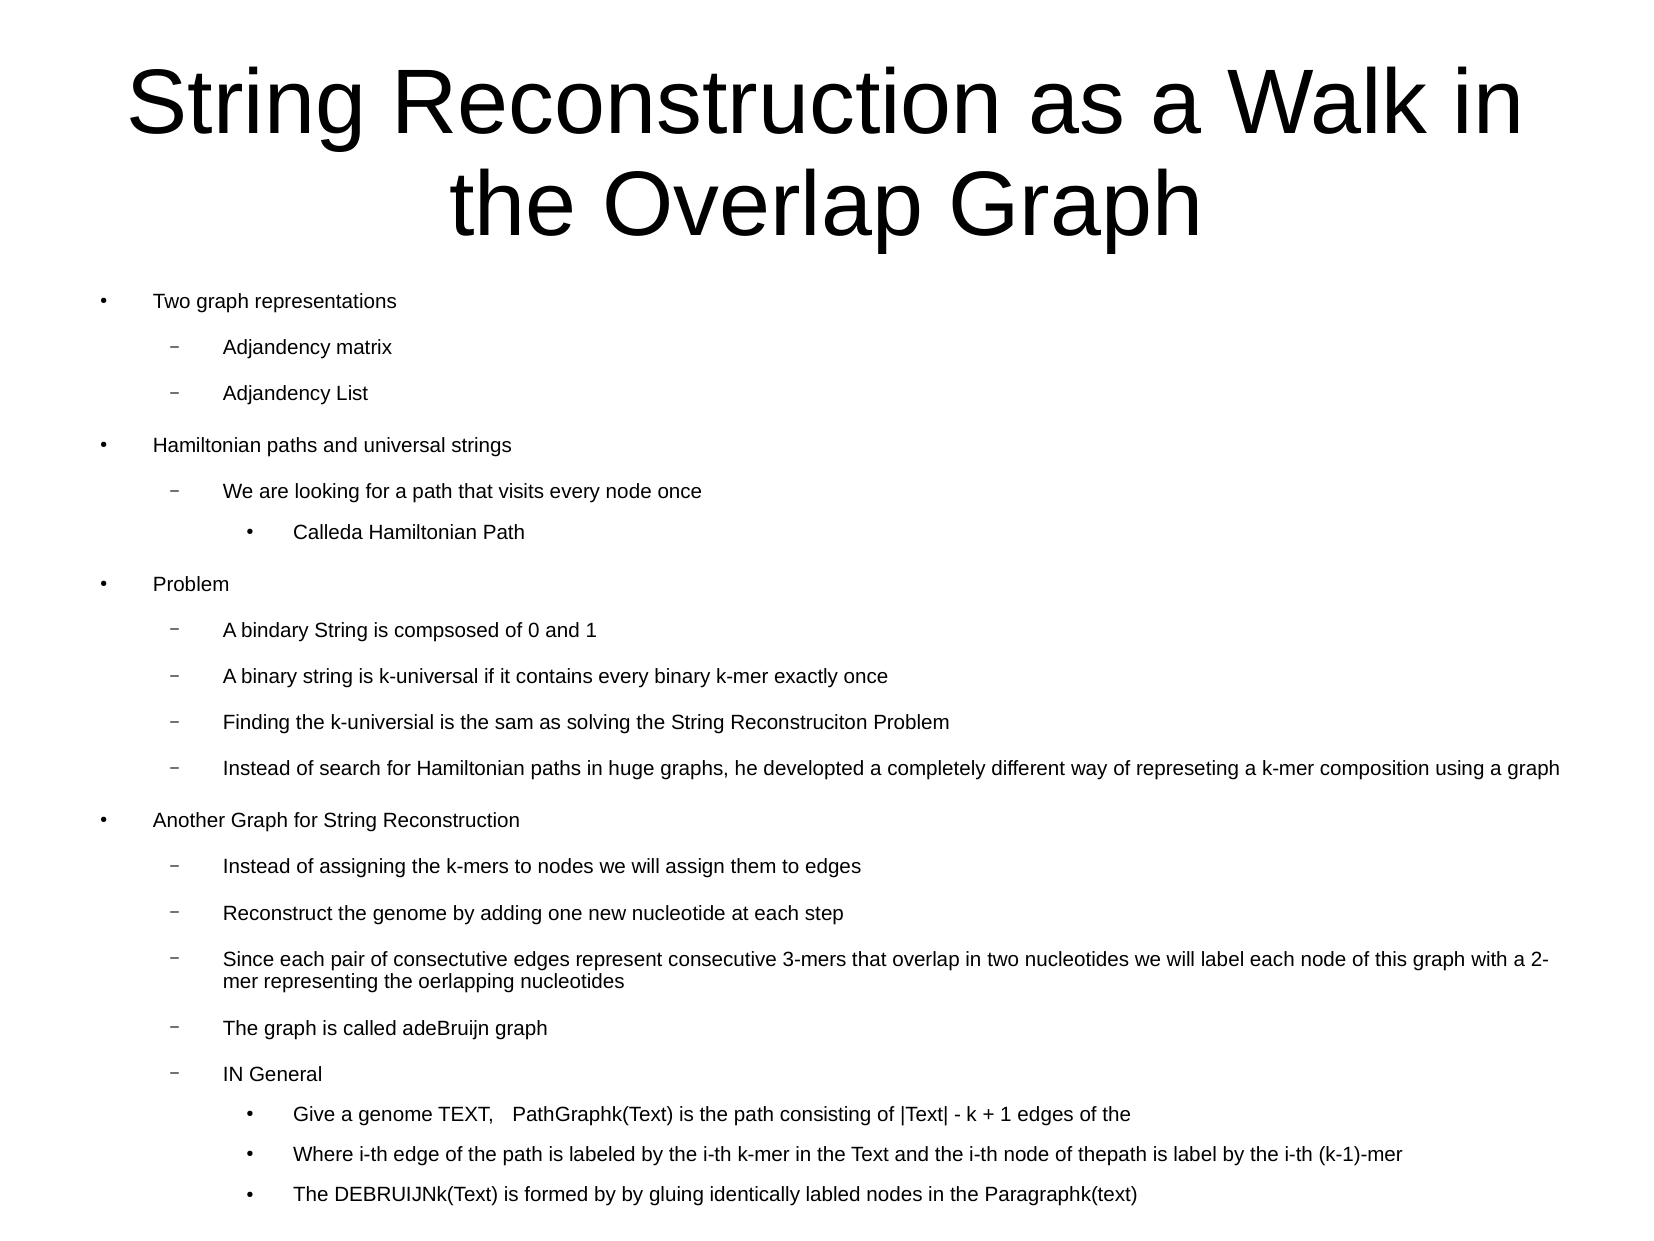

# String Reconstruction as a Walk in the Overlap Graph
Two graph representations
Adjandency matrix
Adjandency List
Hamiltonian paths and universal strings
We are looking for a path that visits every node once
Calleda Hamiltonian Path
Problem
A bindary String is compsosed of 0 and 1
A binary string is k-universal if it contains every binary k-mer exactly once
Finding the k-universial is the sam as solving the String Reconstruciton Problem
Instead of search for Hamiltonian paths in huge graphs, he developted a completely different way of represeting a k-mer composition using a graph
Another Graph for String Reconstruction
Instead of assigning the k-mers to nodes we will assign them to edges
Reconstruct the genome by adding one new nucleotide at each step
Since each pair of consectutive edges represent consecutive 3-mers that overlap in two nucleotides we will label each node of this graph with a 2-mer representing the oerlapping nucleotides
The graph is called adeBruijn graph
IN General
Give a genome TEXT,	PathGraphk(Text) is the path consisting of |Text| - k + 1 edges of the
Where i-th edge of the path is labeled by the i-th k-mer in the Text and the i-th node of thepath is label by the i-th (k-1)-mer
The DEBRUIJNk(Text) is formed by by gluing identically labled nodes in the Paragraphk(text)